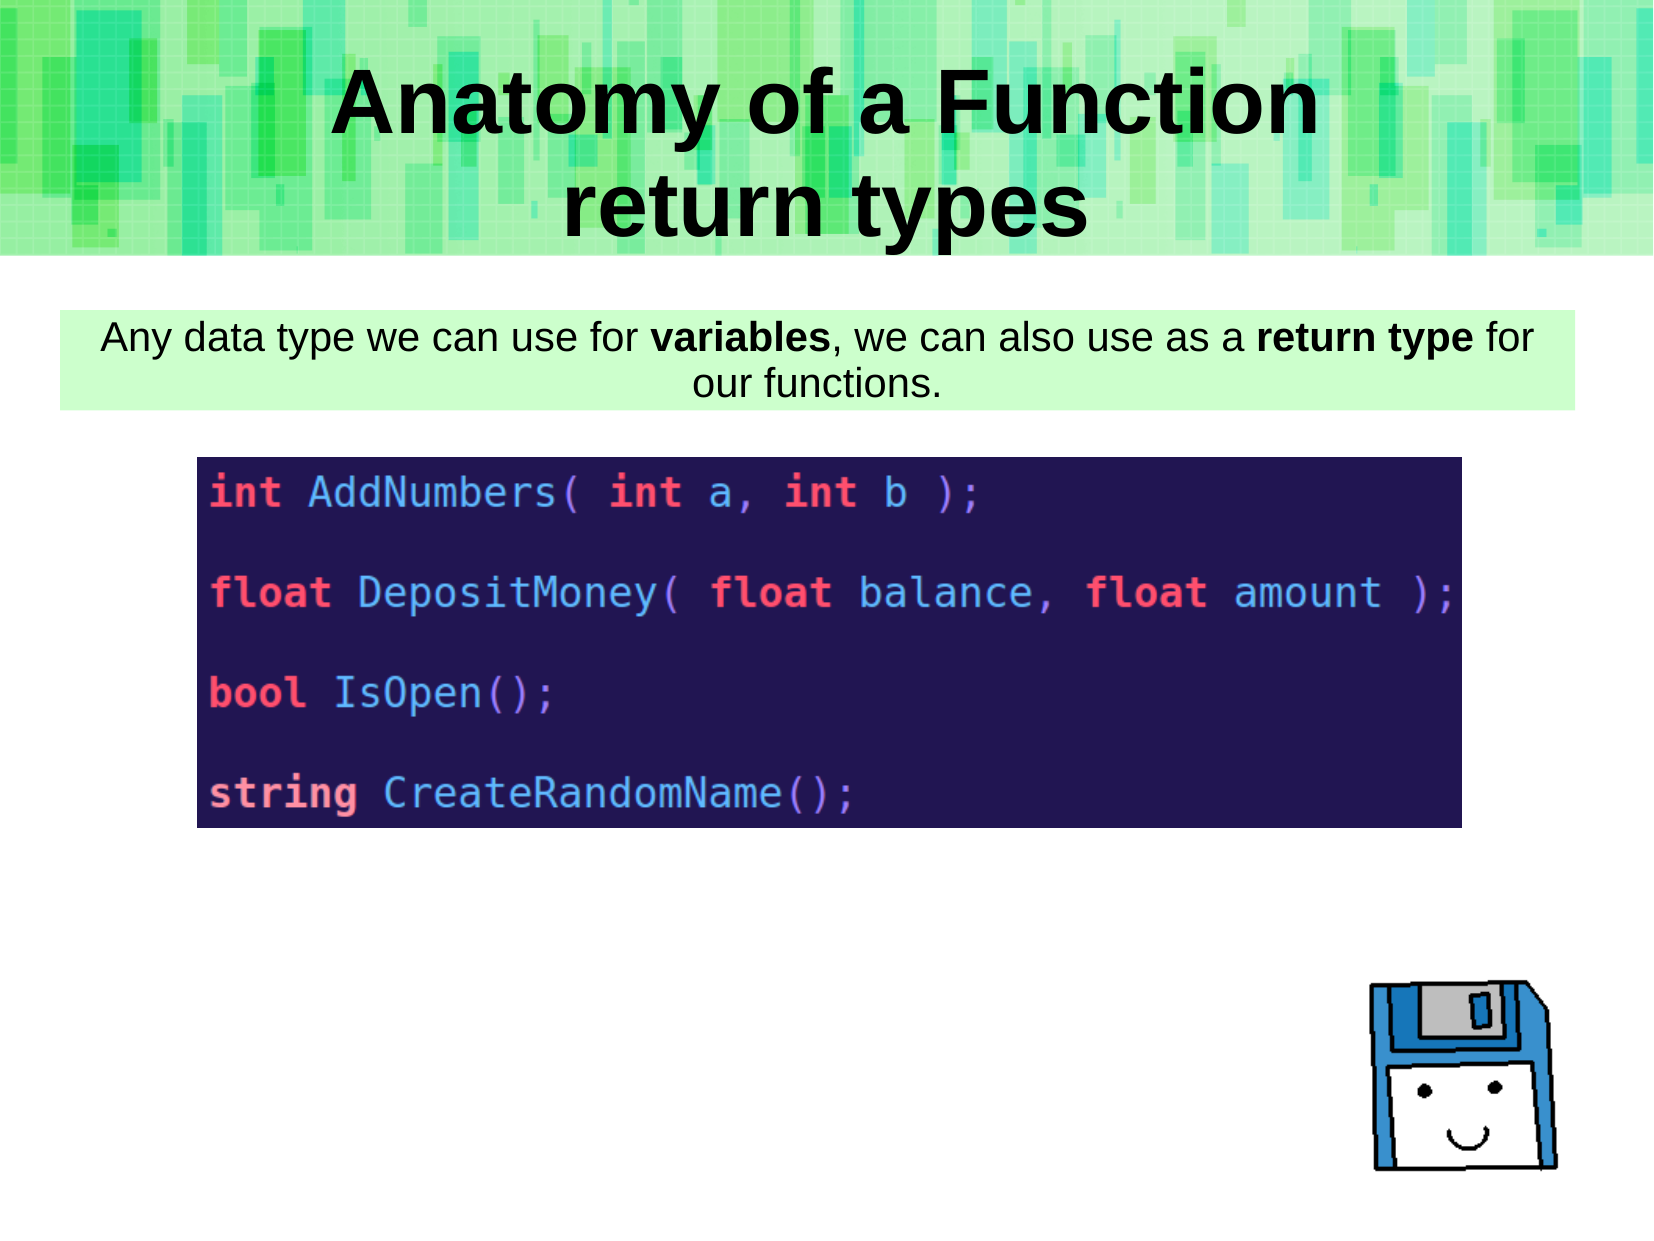

# Anatomy of a Function return types
Any data type we can use for variables, we can also use as a return type for our functions.